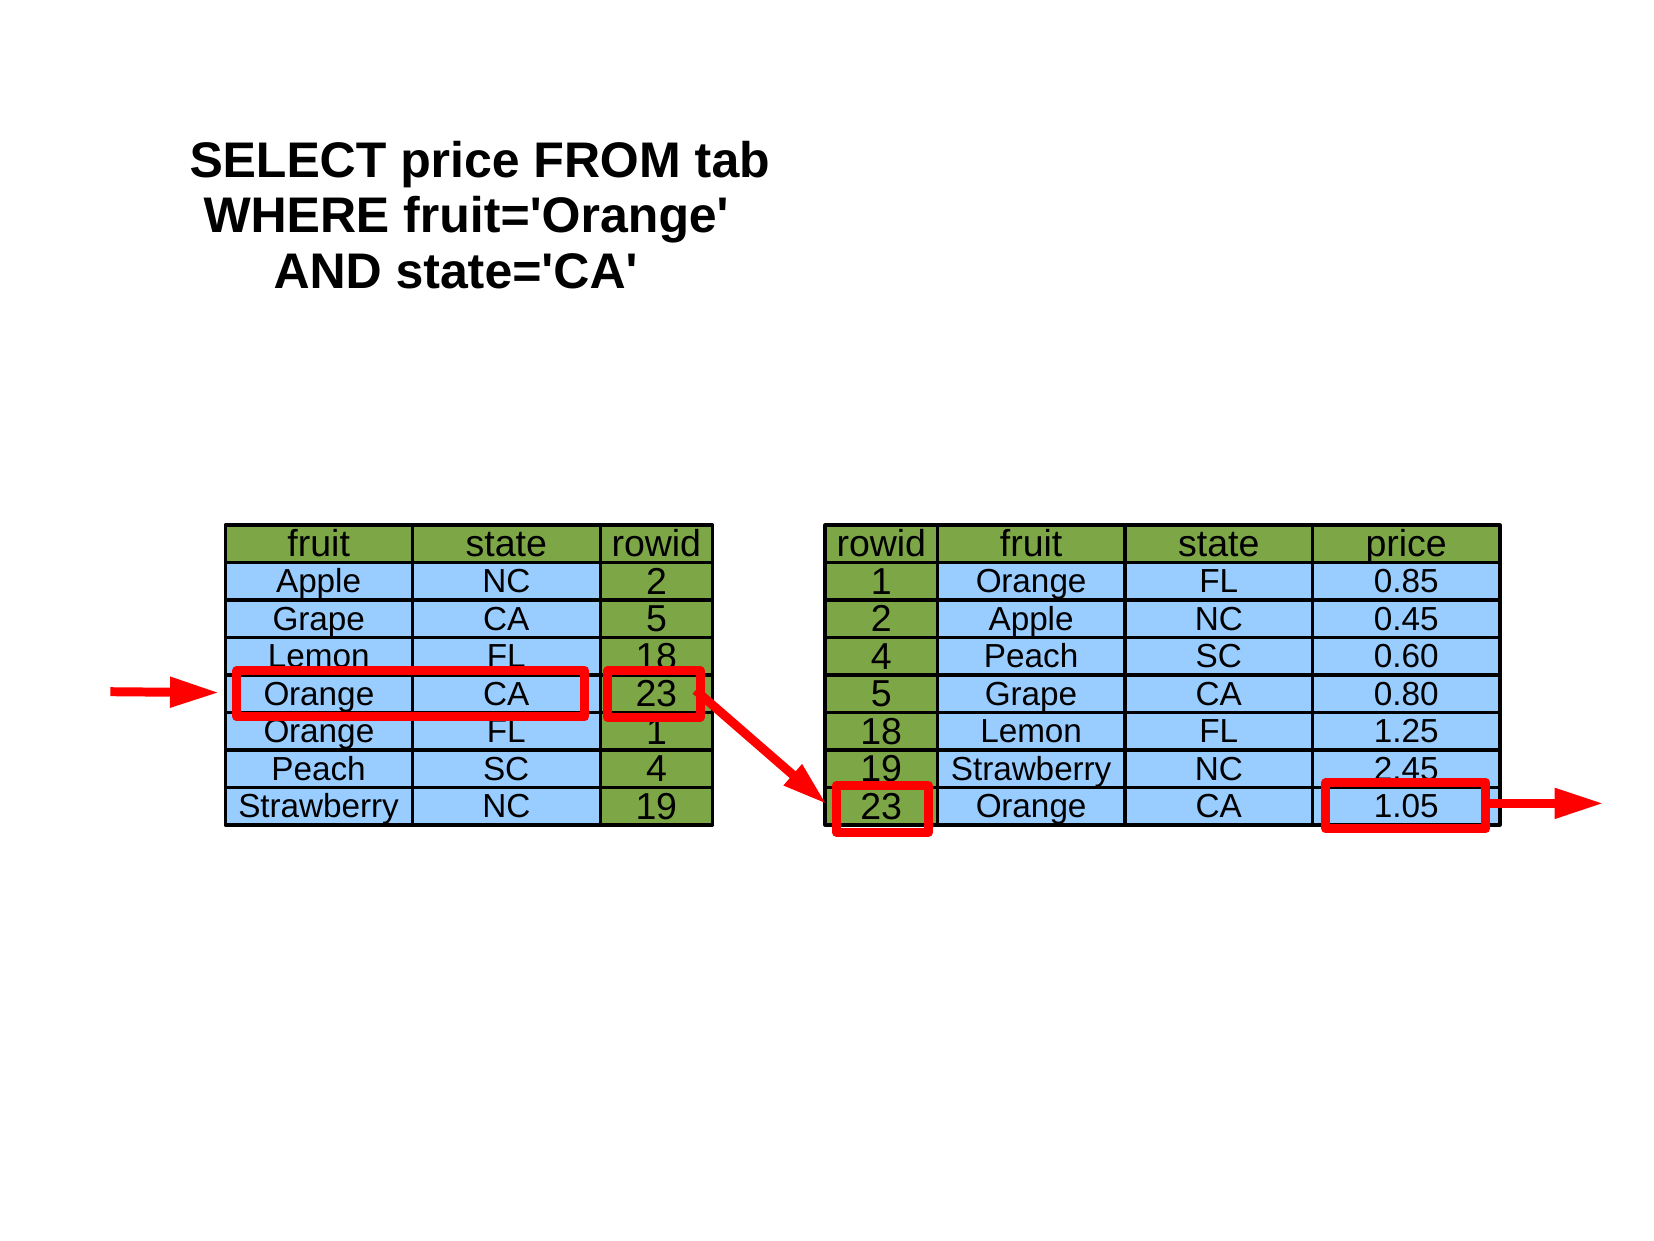

SELECT price FROM tab
 WHERE fruit='Orange'
 AND state='CA'
fruit
state
rowid
rowid
fruit
state
price
Apple
NC
2
1
Orange
FL
0.85
Grape
CA
5
2
Apple
NC
0.45
Lemon
FL
18
4
Peach
SC
0.60
Orange
CA
23
5
Grape
CA
0.80
Orange
FL
1
18
Lemon
FL
1.25
Peach
SC
4
19
Strawberry
NC
2.45
Strawberry
NC
19
23
Orange
CA
1.05